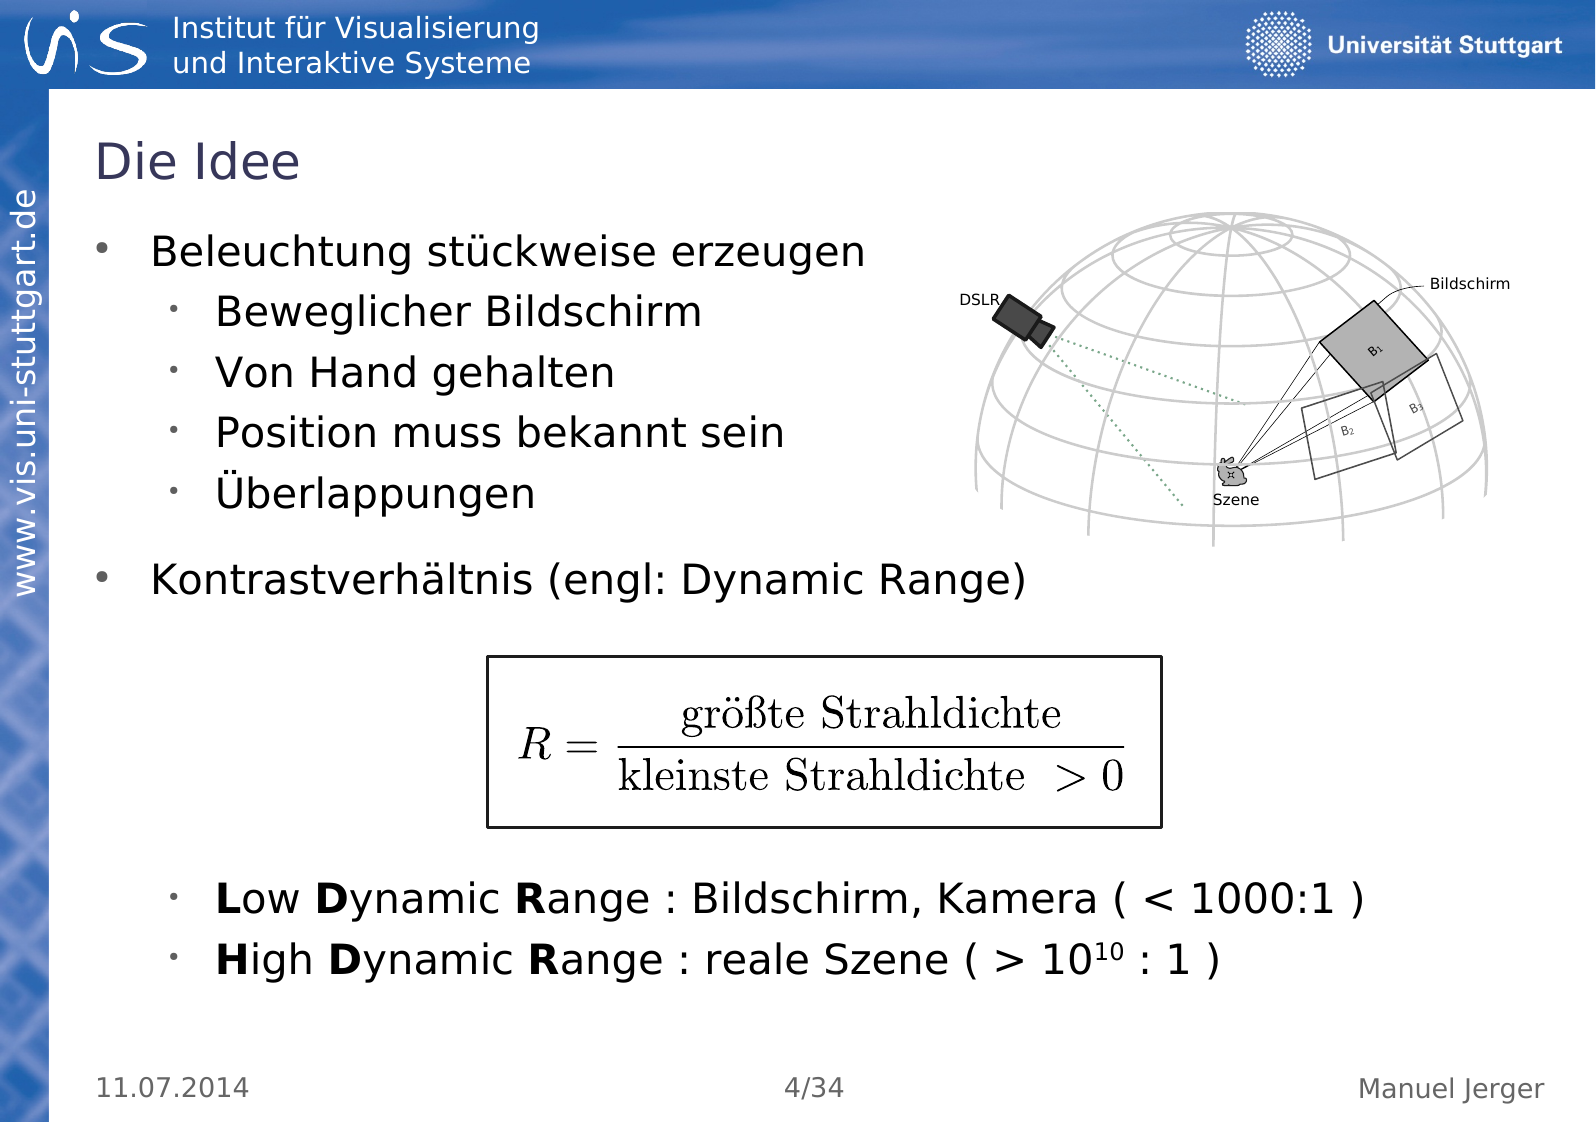

# Die Idee
Beleuchtung stückweise erzeugen
Beweglicher Bildschirm
Von Hand gehalten
Position muss bekannt sein
Überlappungen
Kontrastverhältnis (engl: Dynamic Range)
Low Dynamic Range : Bildschirm, Kamera ( < 1000:1 )
High Dynamic Range : reale Szene ( > 1010 : 1 )